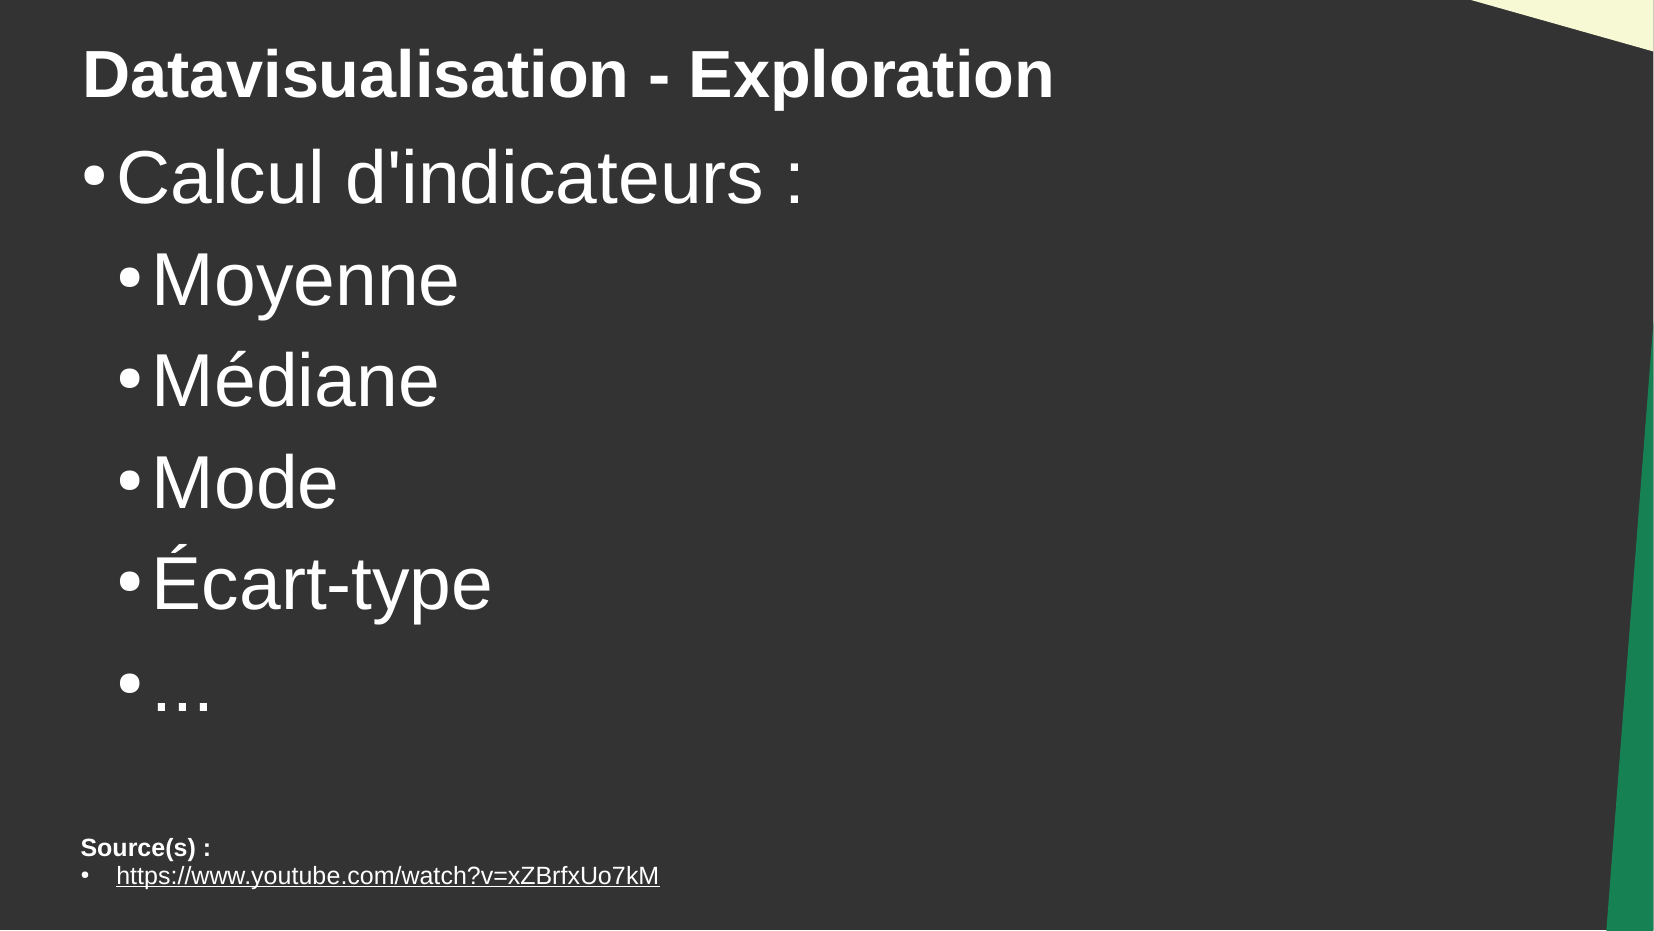

# Datavisualisation - Exploration
Calcul d'indicateurs :
Moyenne
Médiane
Mode
Écart-type
...
Source(s) :
https://www.youtube.com/watch?v=xZBrfxUo7kM